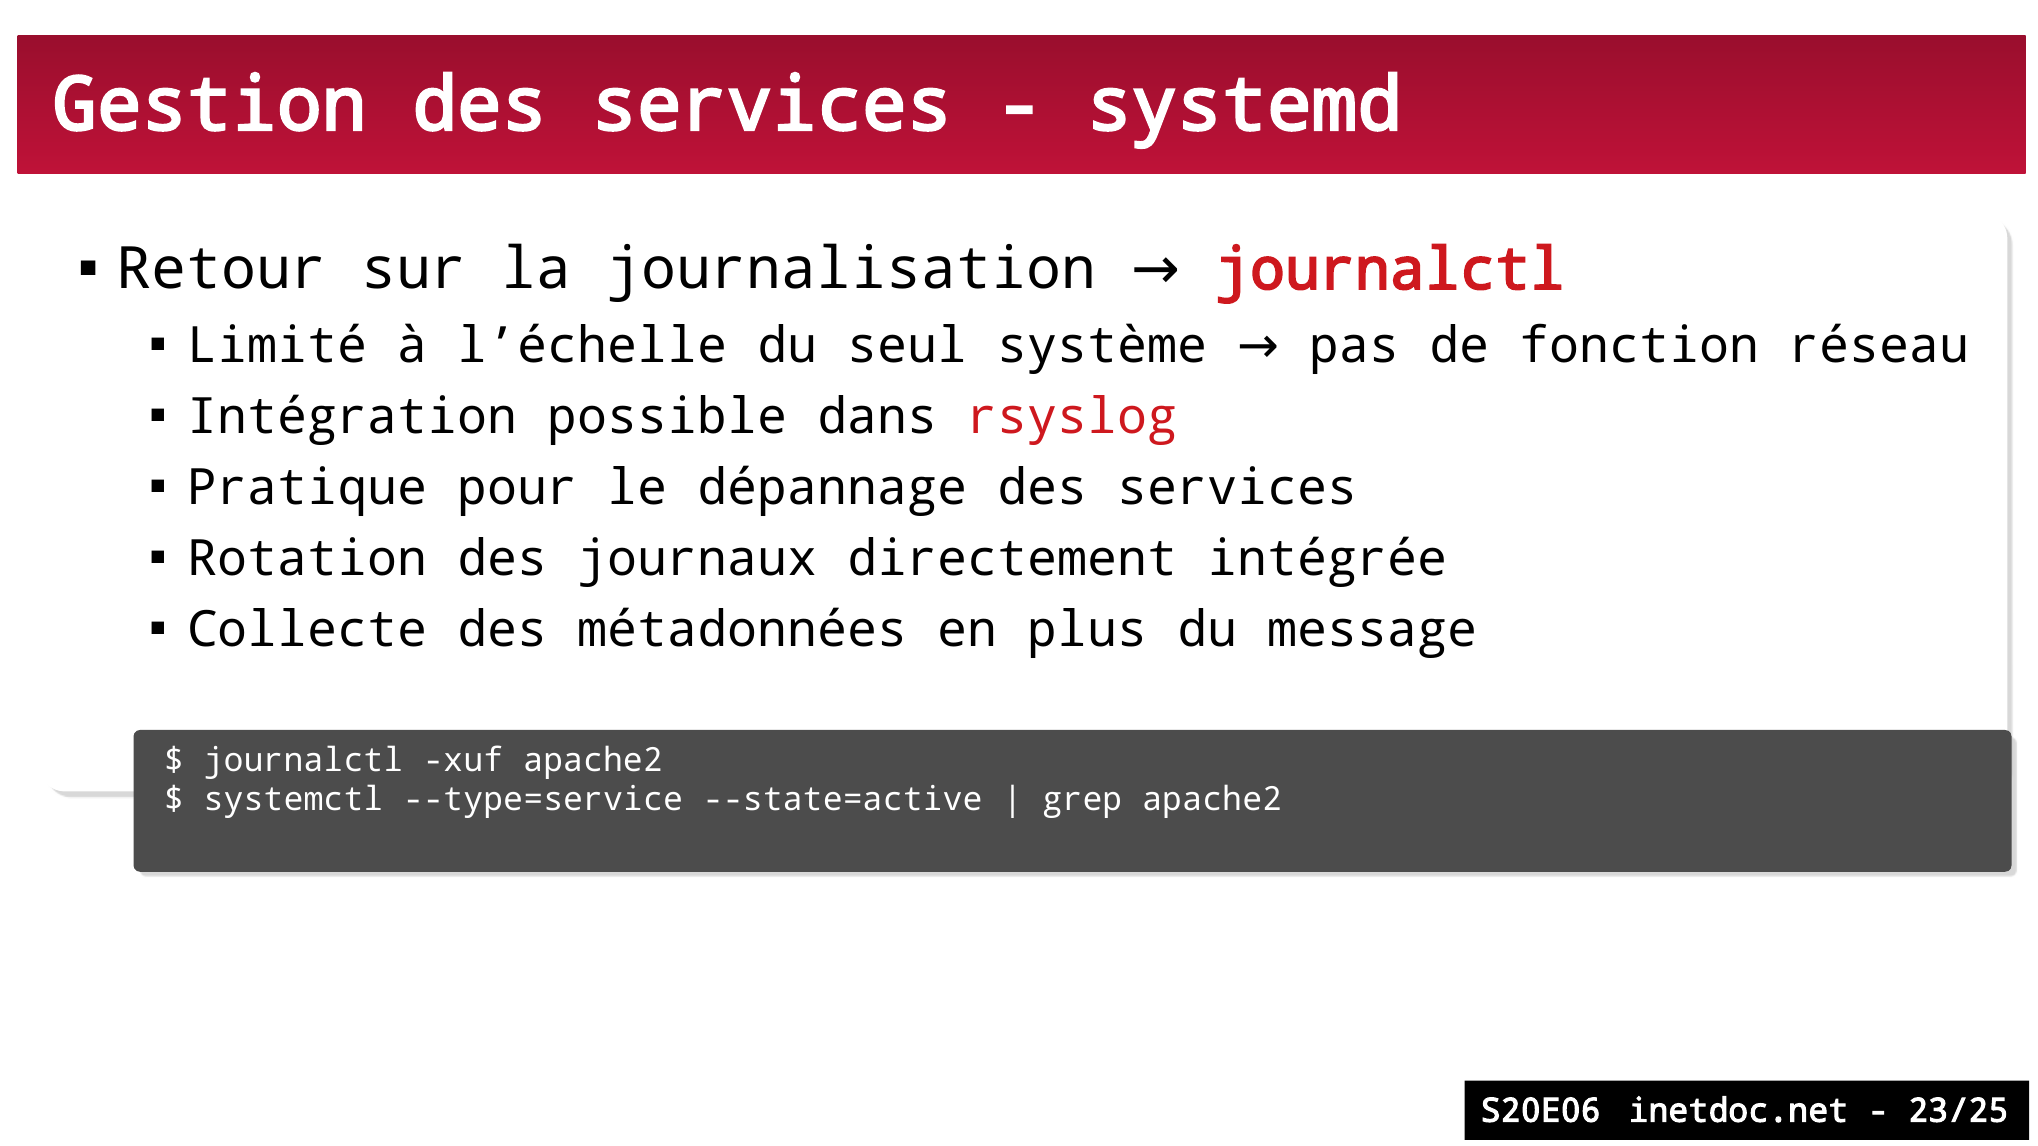

Gestion des services - systemd
Retour sur la journalisation → journalctl
Limité à l’échelle du seul système → pas de fonction réseau
Intégration possible dans rsyslog
Pratique pour le dépannage des services
Rotation des journaux directement intégrée
Collecte des métadonnées en plus du message
$ journalctl -xuf apache2
$ systemctl --type=service --state=active | grep apache2
S20E06	inetdoc.net - /25